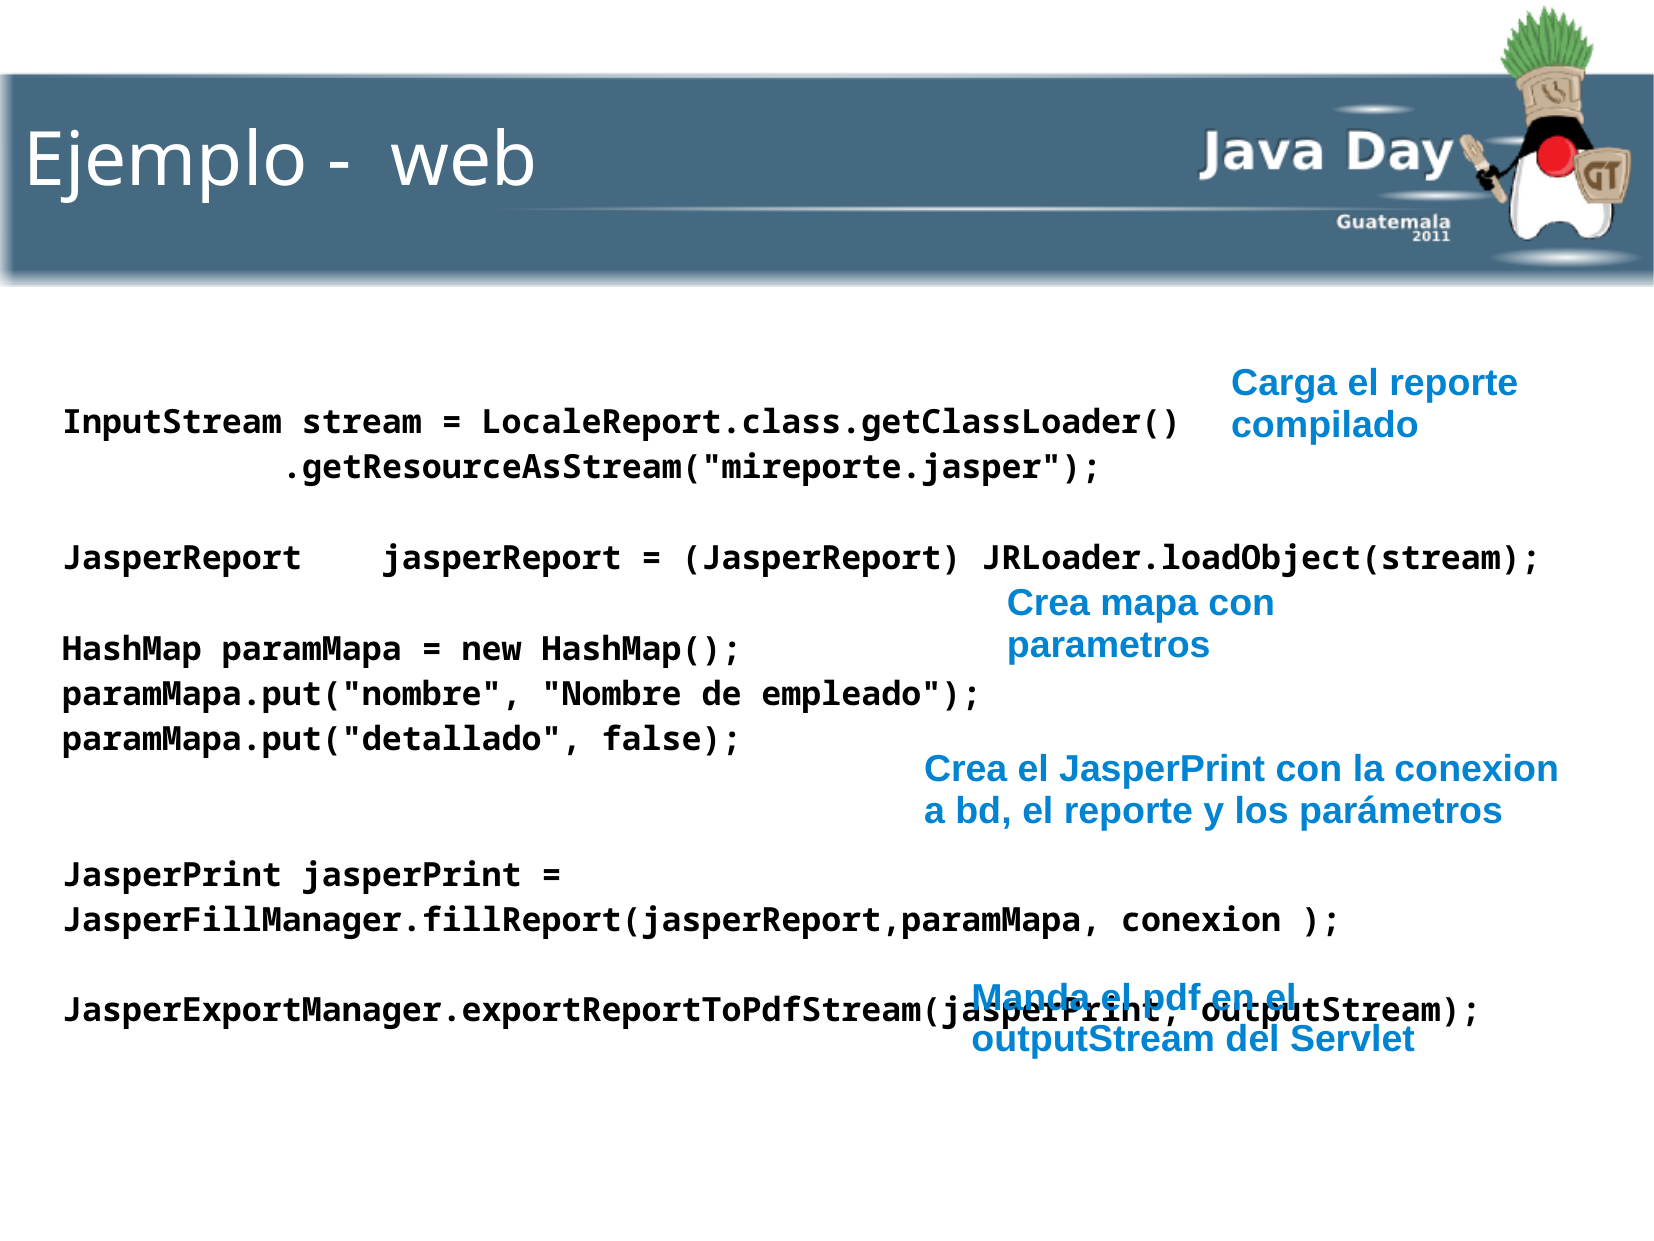

# Ejemplo - web
Carga el reporte compilado
InputStream stream = LocaleReport.class.getClassLoader()
 .getResourceAsStream("mireporte.jasper");
JasperReport jasperReport = (JasperReport) JRLoader.loadObject(stream);
HashMap paramMapa = new HashMap();
paramMapa.put("nombre", "Nombre de empleado");
paramMapa.put("detallado", false);
JasperPrint jasperPrint = JasperFillManager.fillReport(jasperReport,paramMapa, conexion );
JasperExportManager.exportReportToPdfStream(jasperPrint, outputStream);
Crea mapa con parametros
Crea el JasperPrint con la conexion a bd, el reporte y los parámetros
Manda el pdf en el outputStream del Servlet